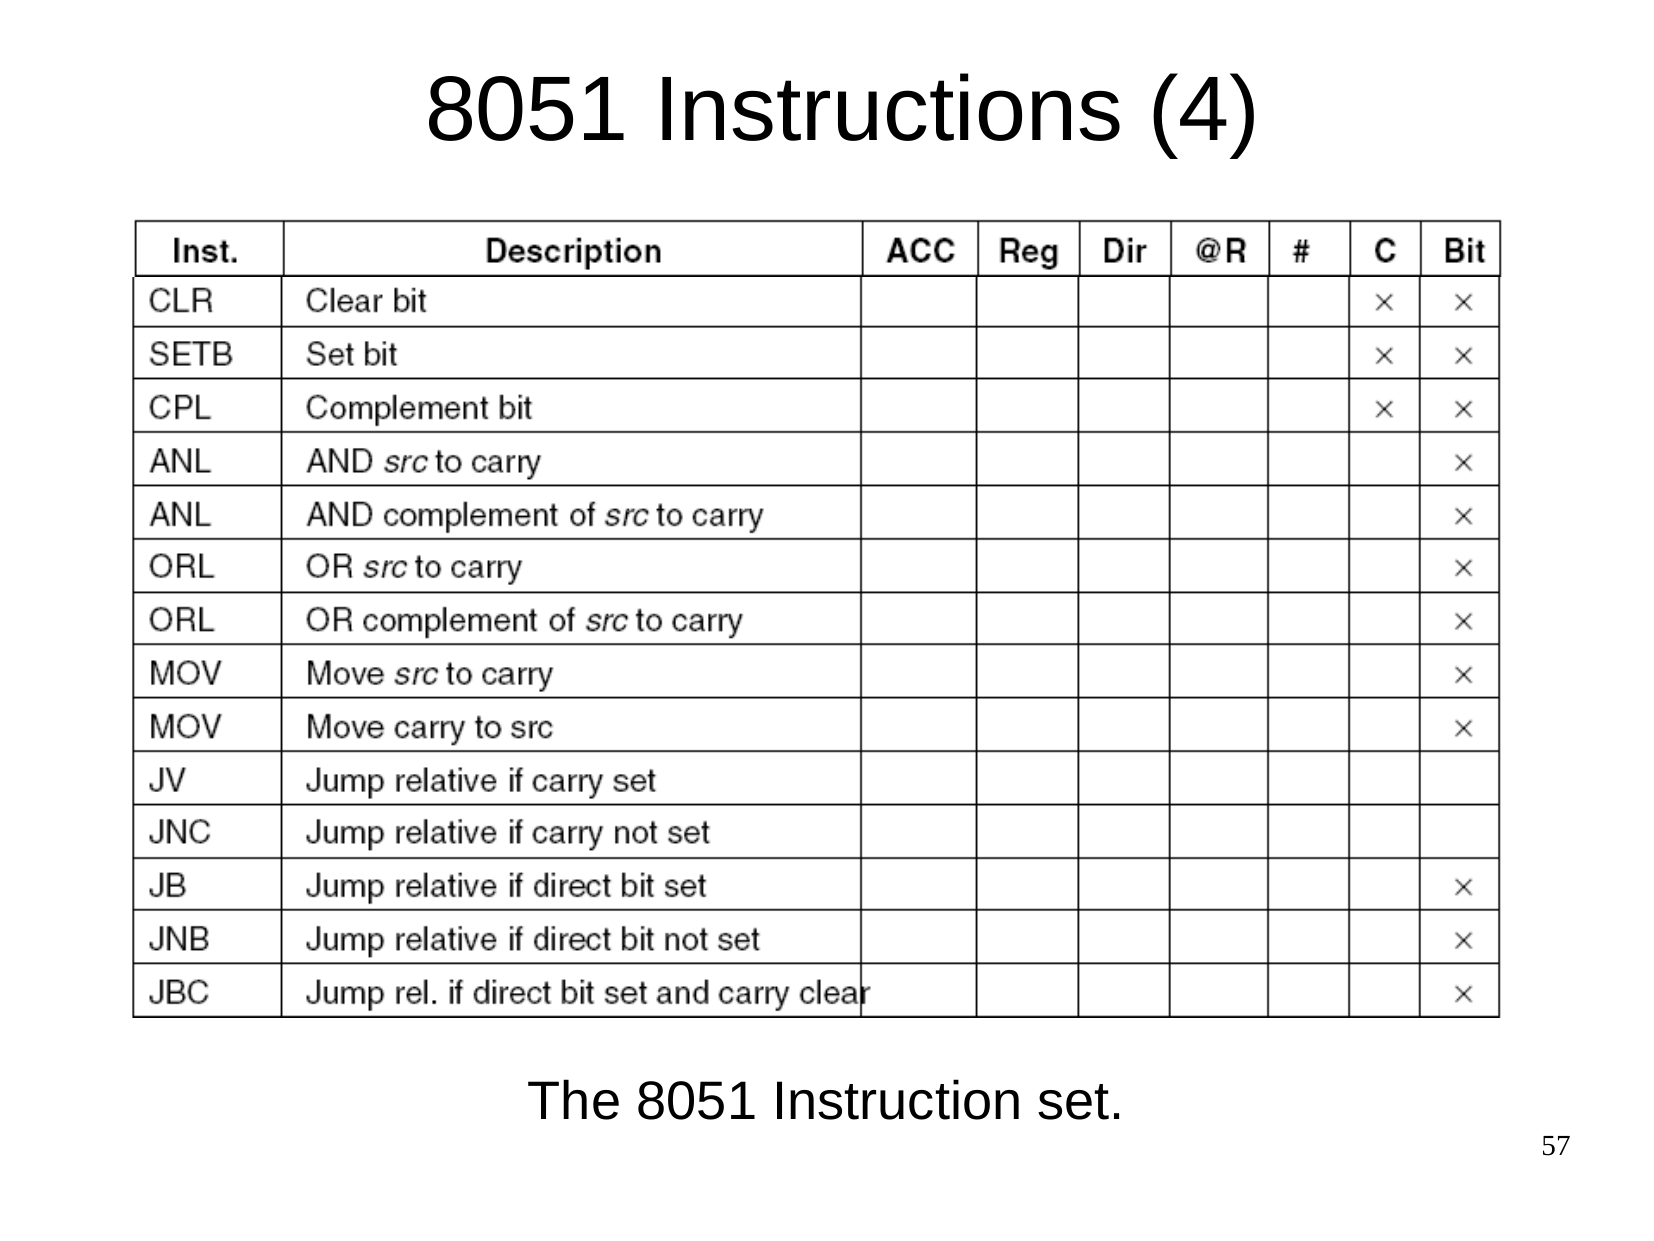

# 8051 Instructions (4)
The 8051 Instruction set.
57